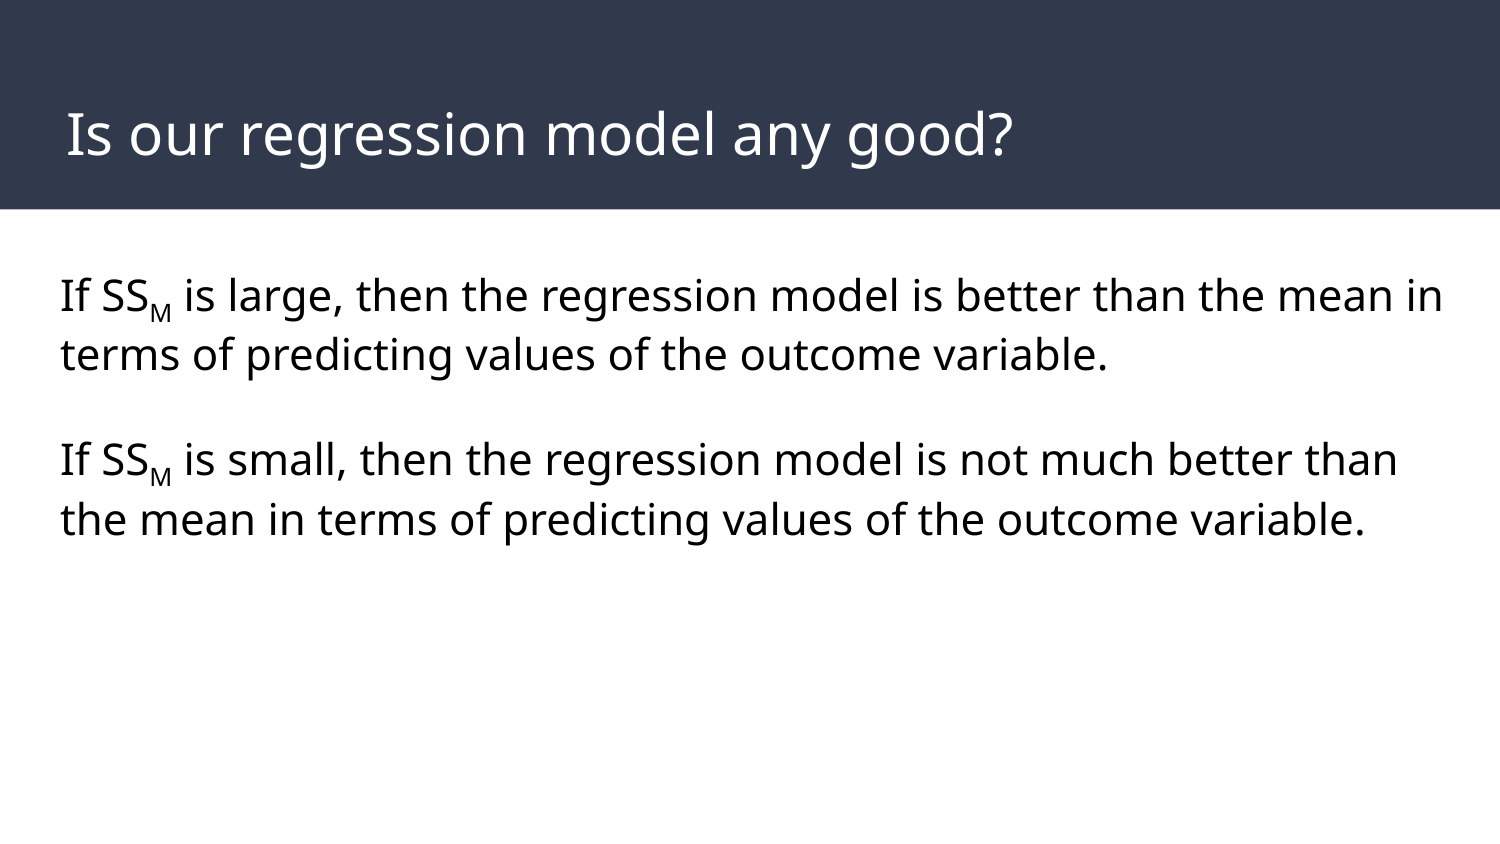

# Is our regression model any good?
If SSM is large, then the regression model is better than the mean in terms of predicting values of the outcome variable.
If SSM is small, then the regression model is not much better than the mean in terms of predicting values of the outcome variable.